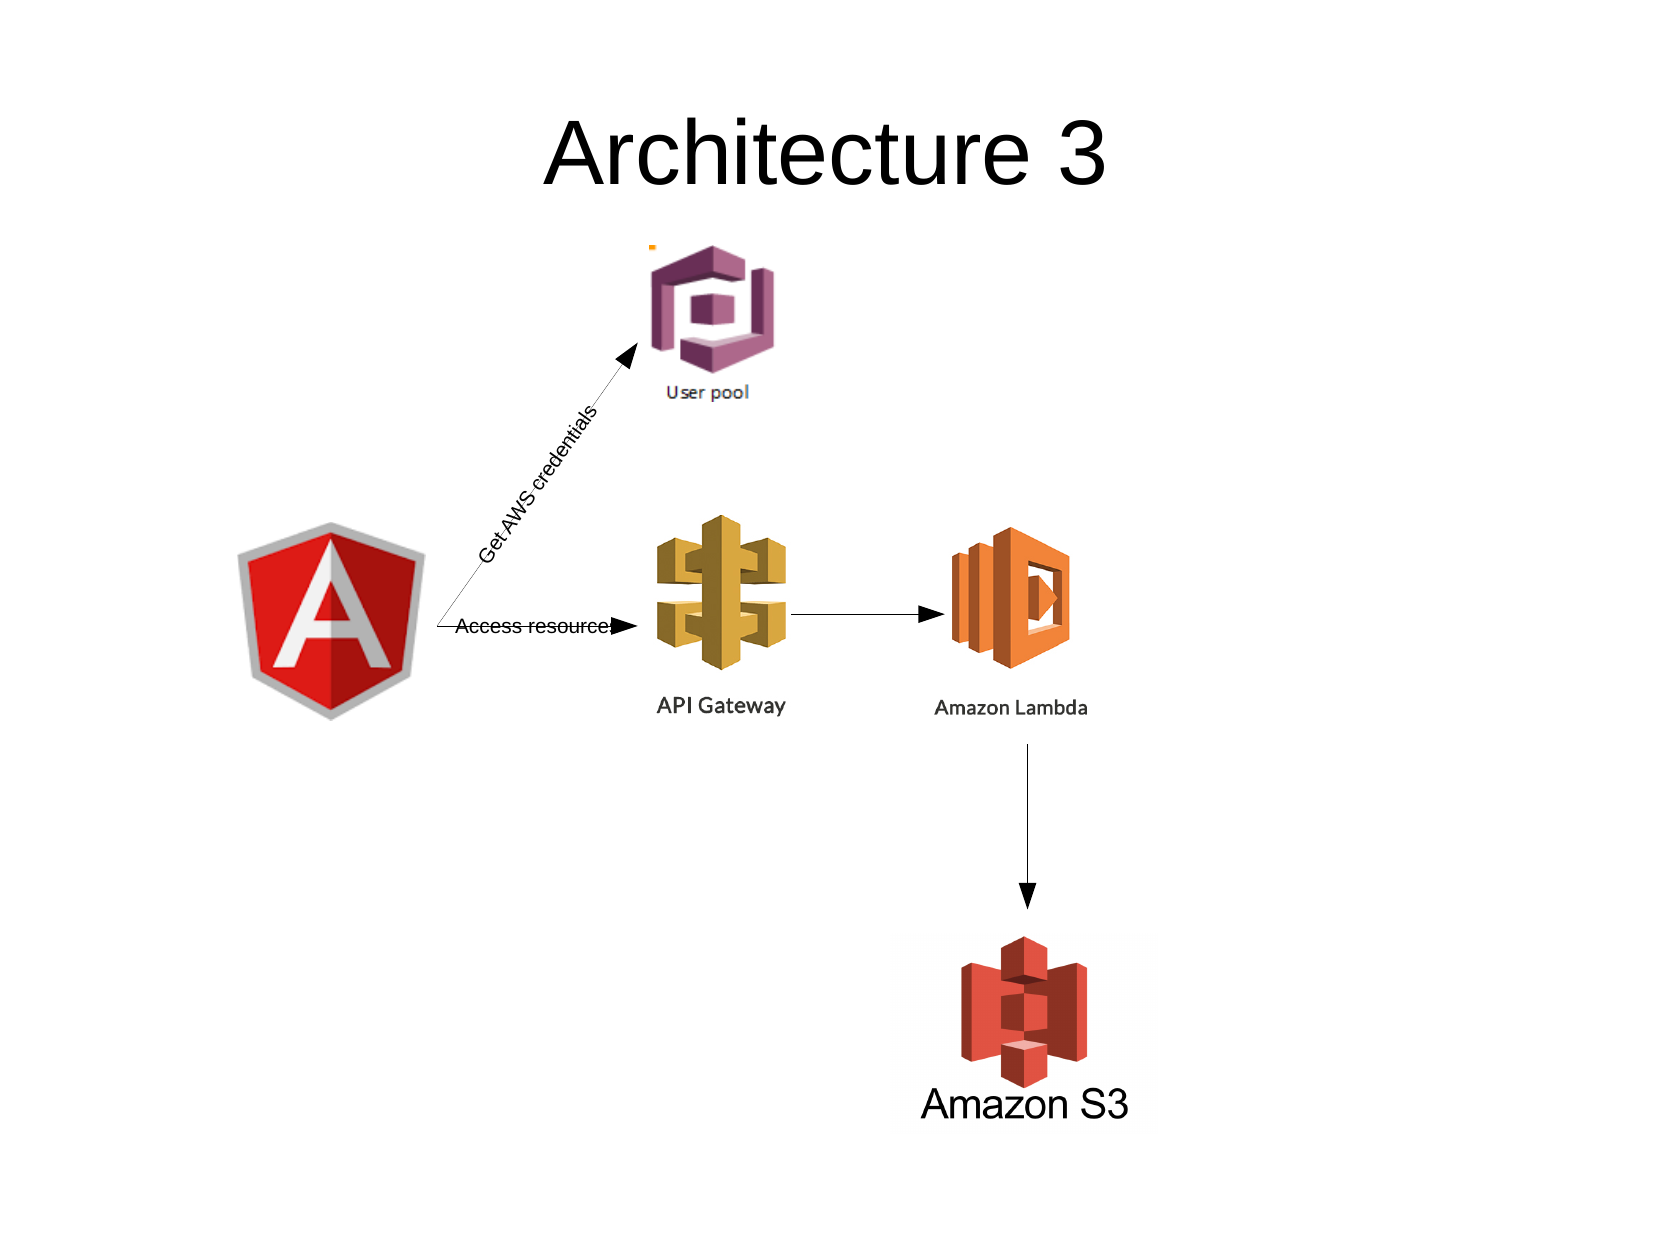

# Architecture 3
Get AWS credentials
Access resources